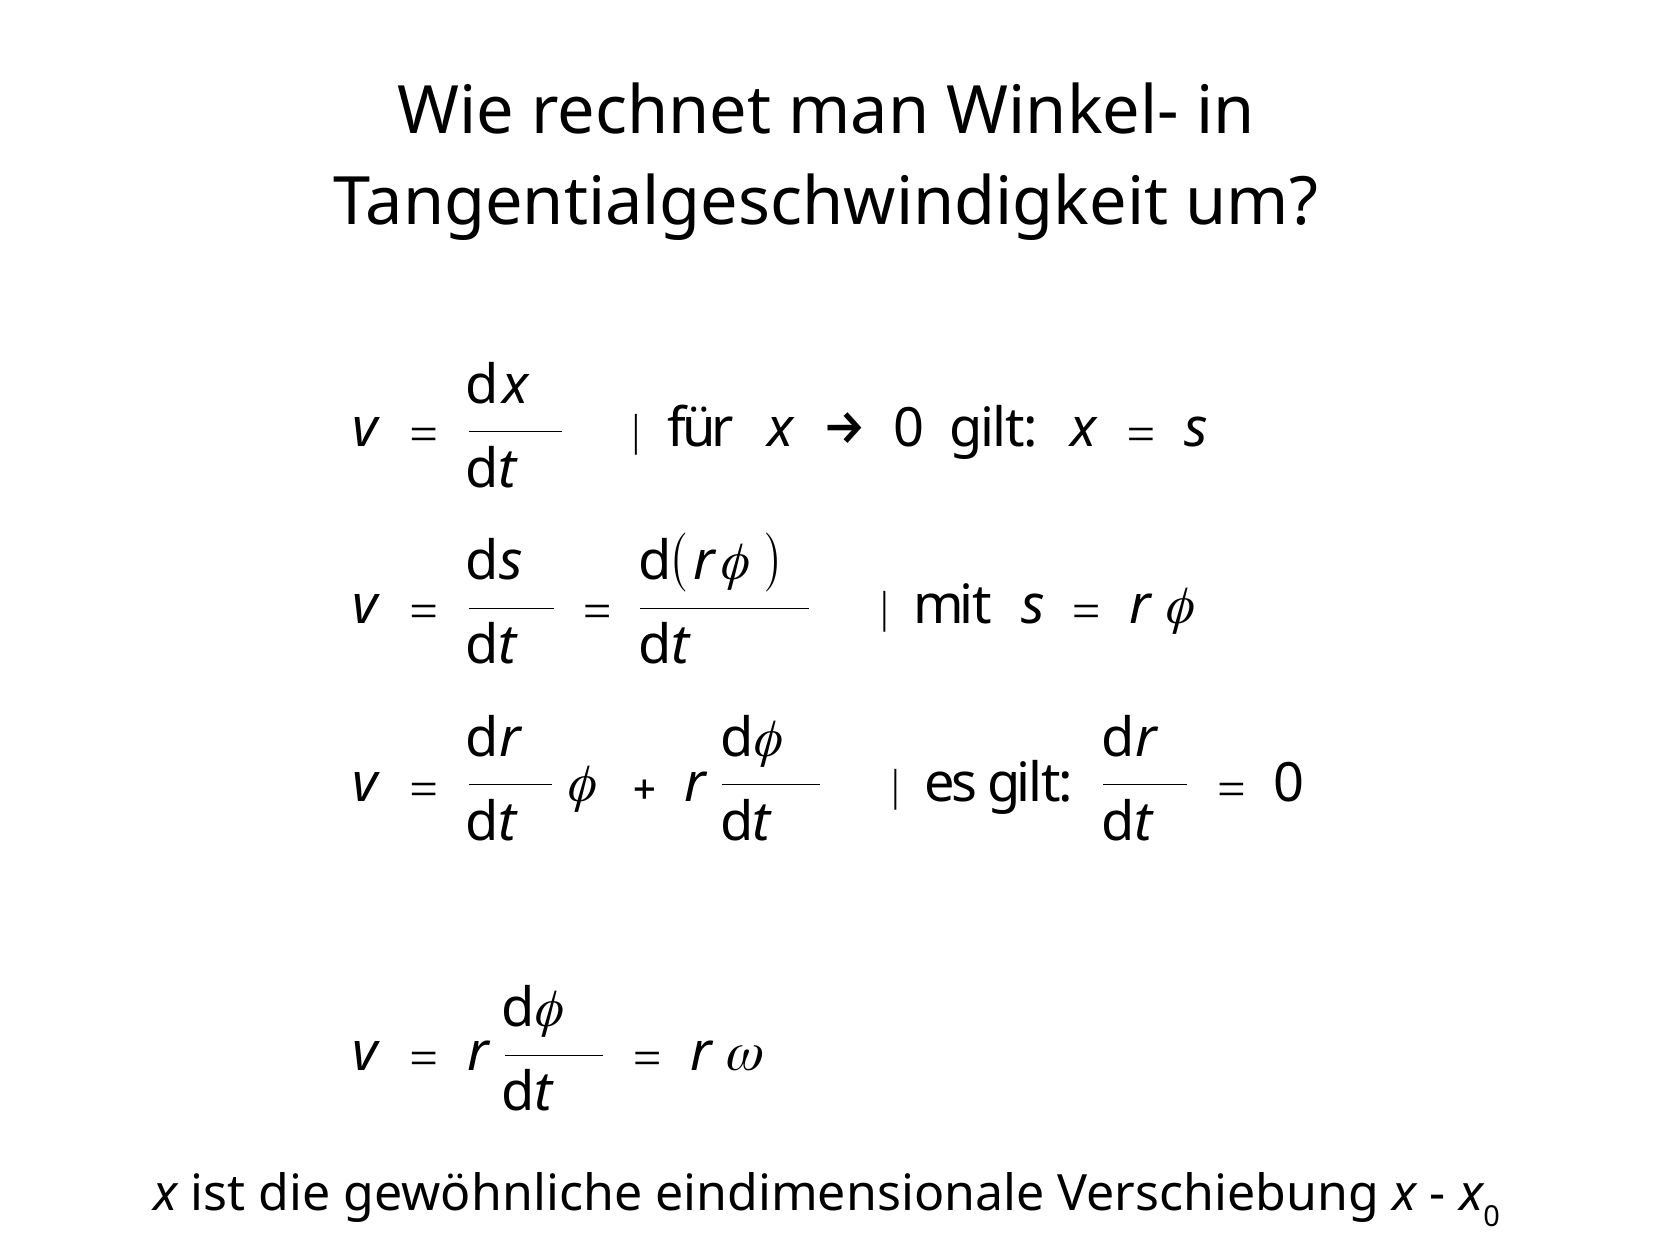

# Wie rechnet man Winkel- in Tangentialgeschwindigkeit um?
x ist die gewöhnliche eindimensionale Verschiebung x - x0